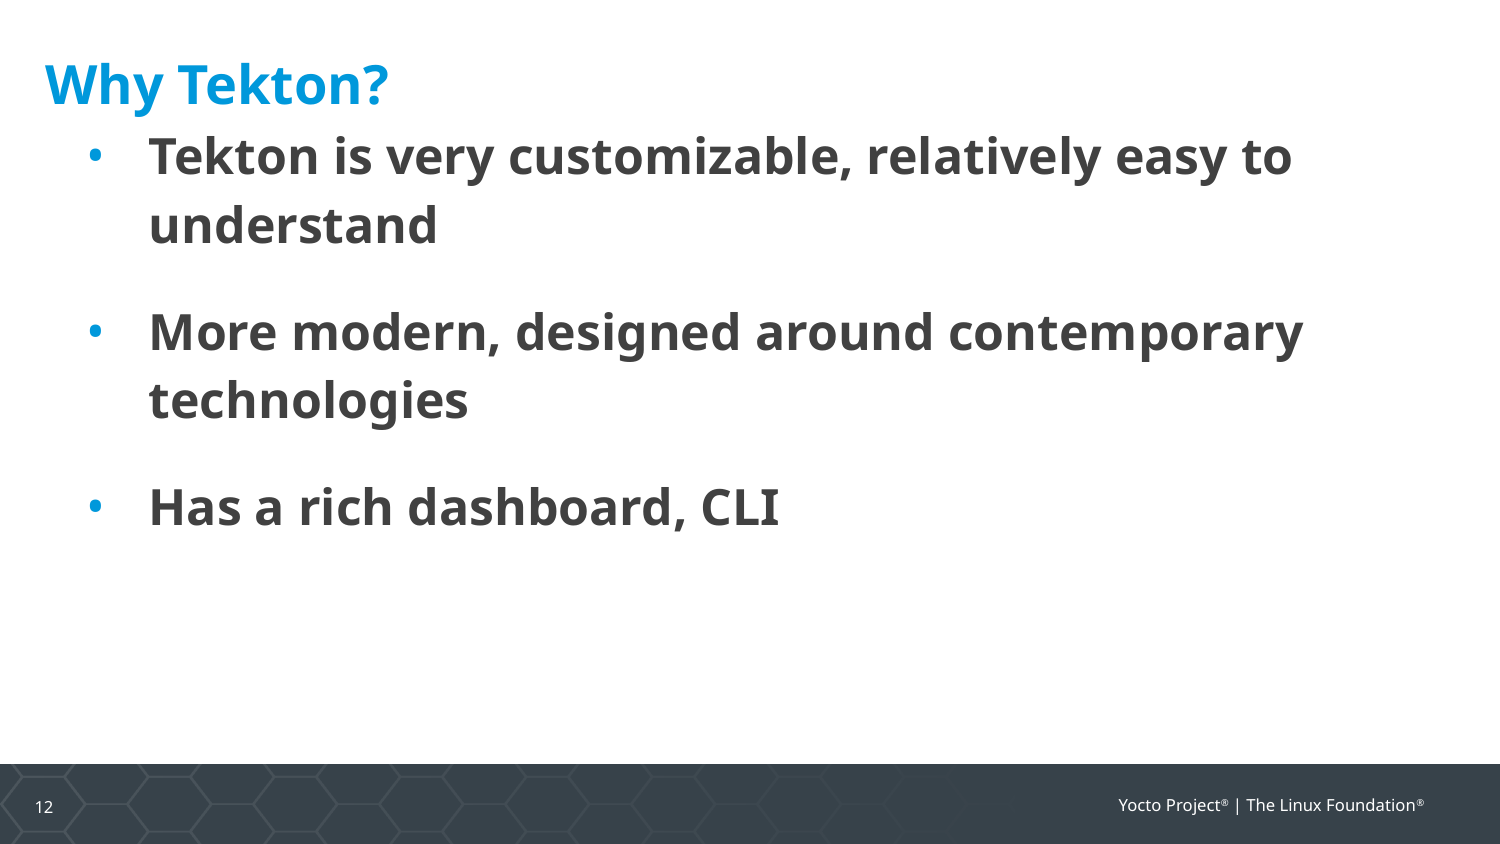

# Why Tekton?
Tekton is very customizable, relatively easy to understand
More modern, designed around contemporary technologies
Has a rich dashboard, CLI